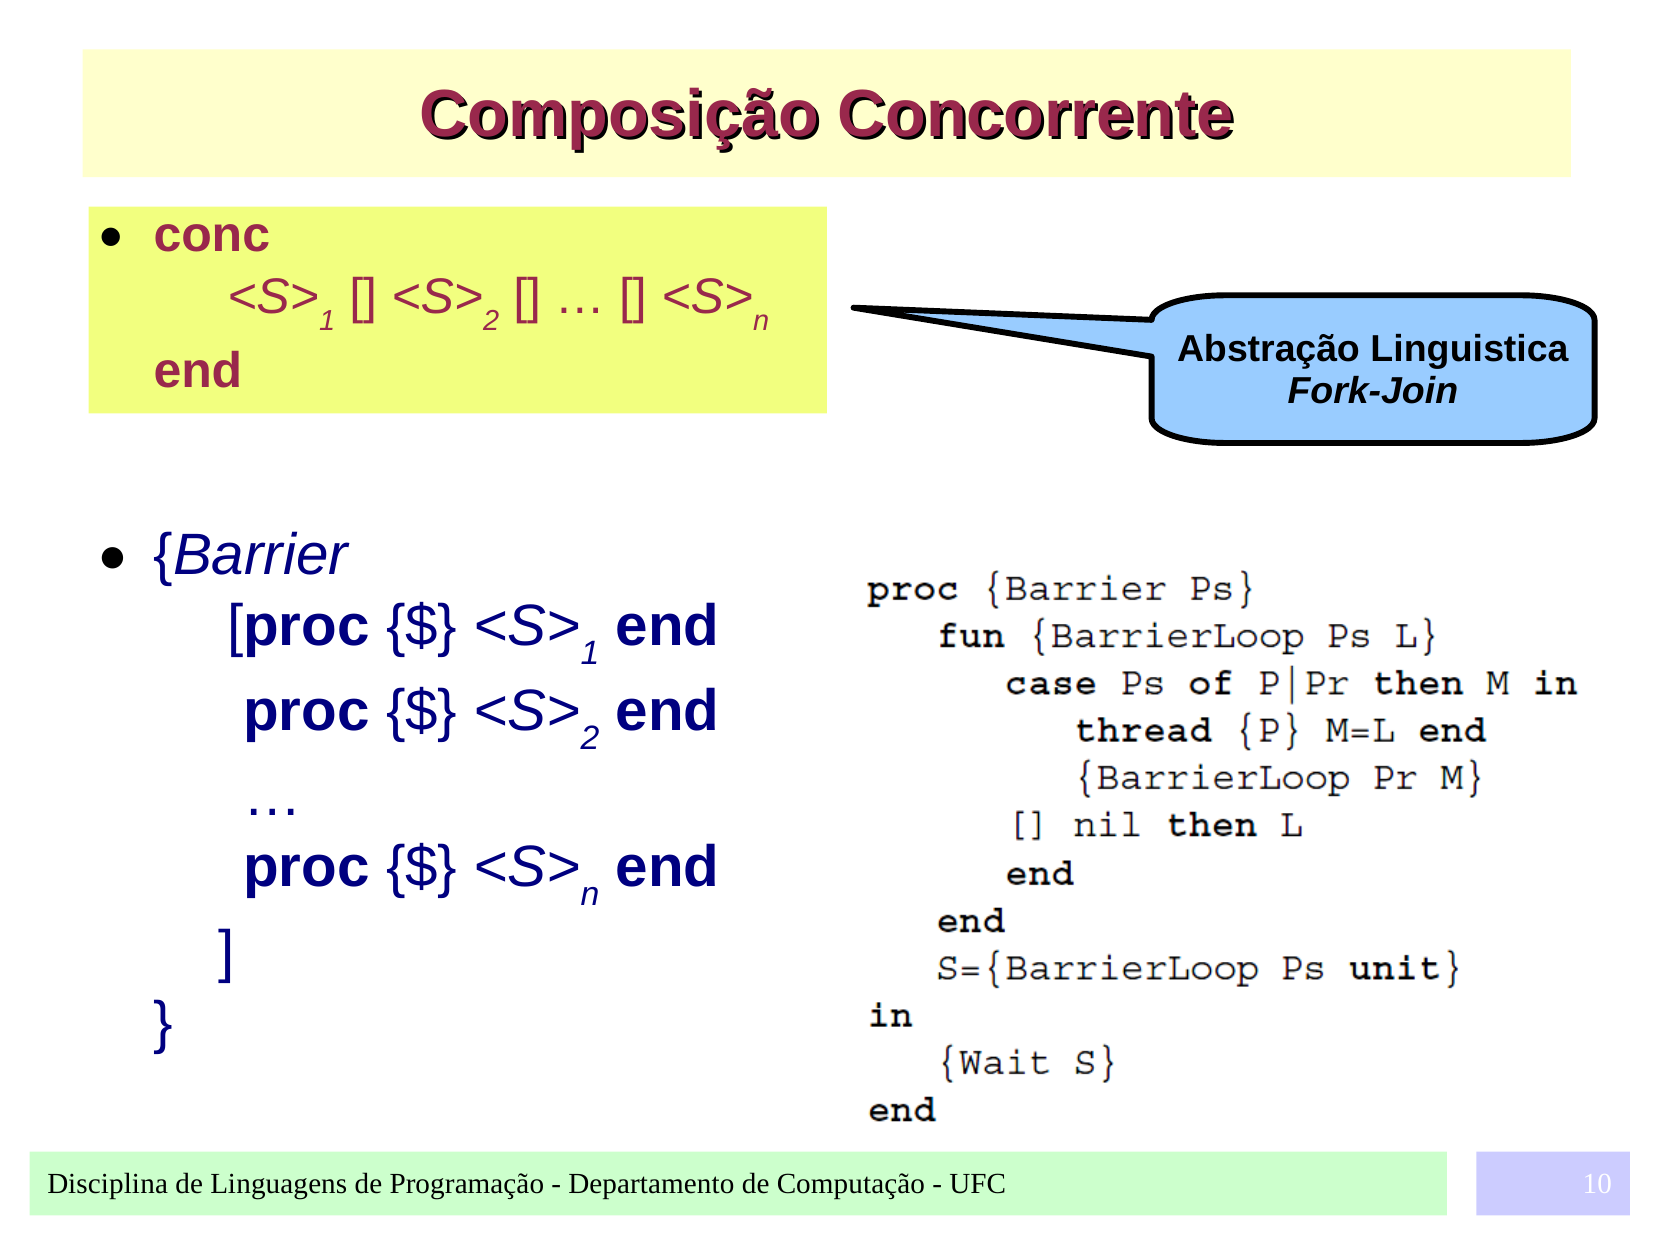

# Composição Concorrente
conc
	<S>1 [] <S>2 [] … [] <S>n
end
{Barrier
	[proc {$} <S>1 end
	 proc {$} <S>2 end
	 …
	 proc {$} <S>n end
 ]
}
Abstração Linguistica
Fork-Join
Disciplina de Linguagens de Programação - Departamento de Computação - UFC
10